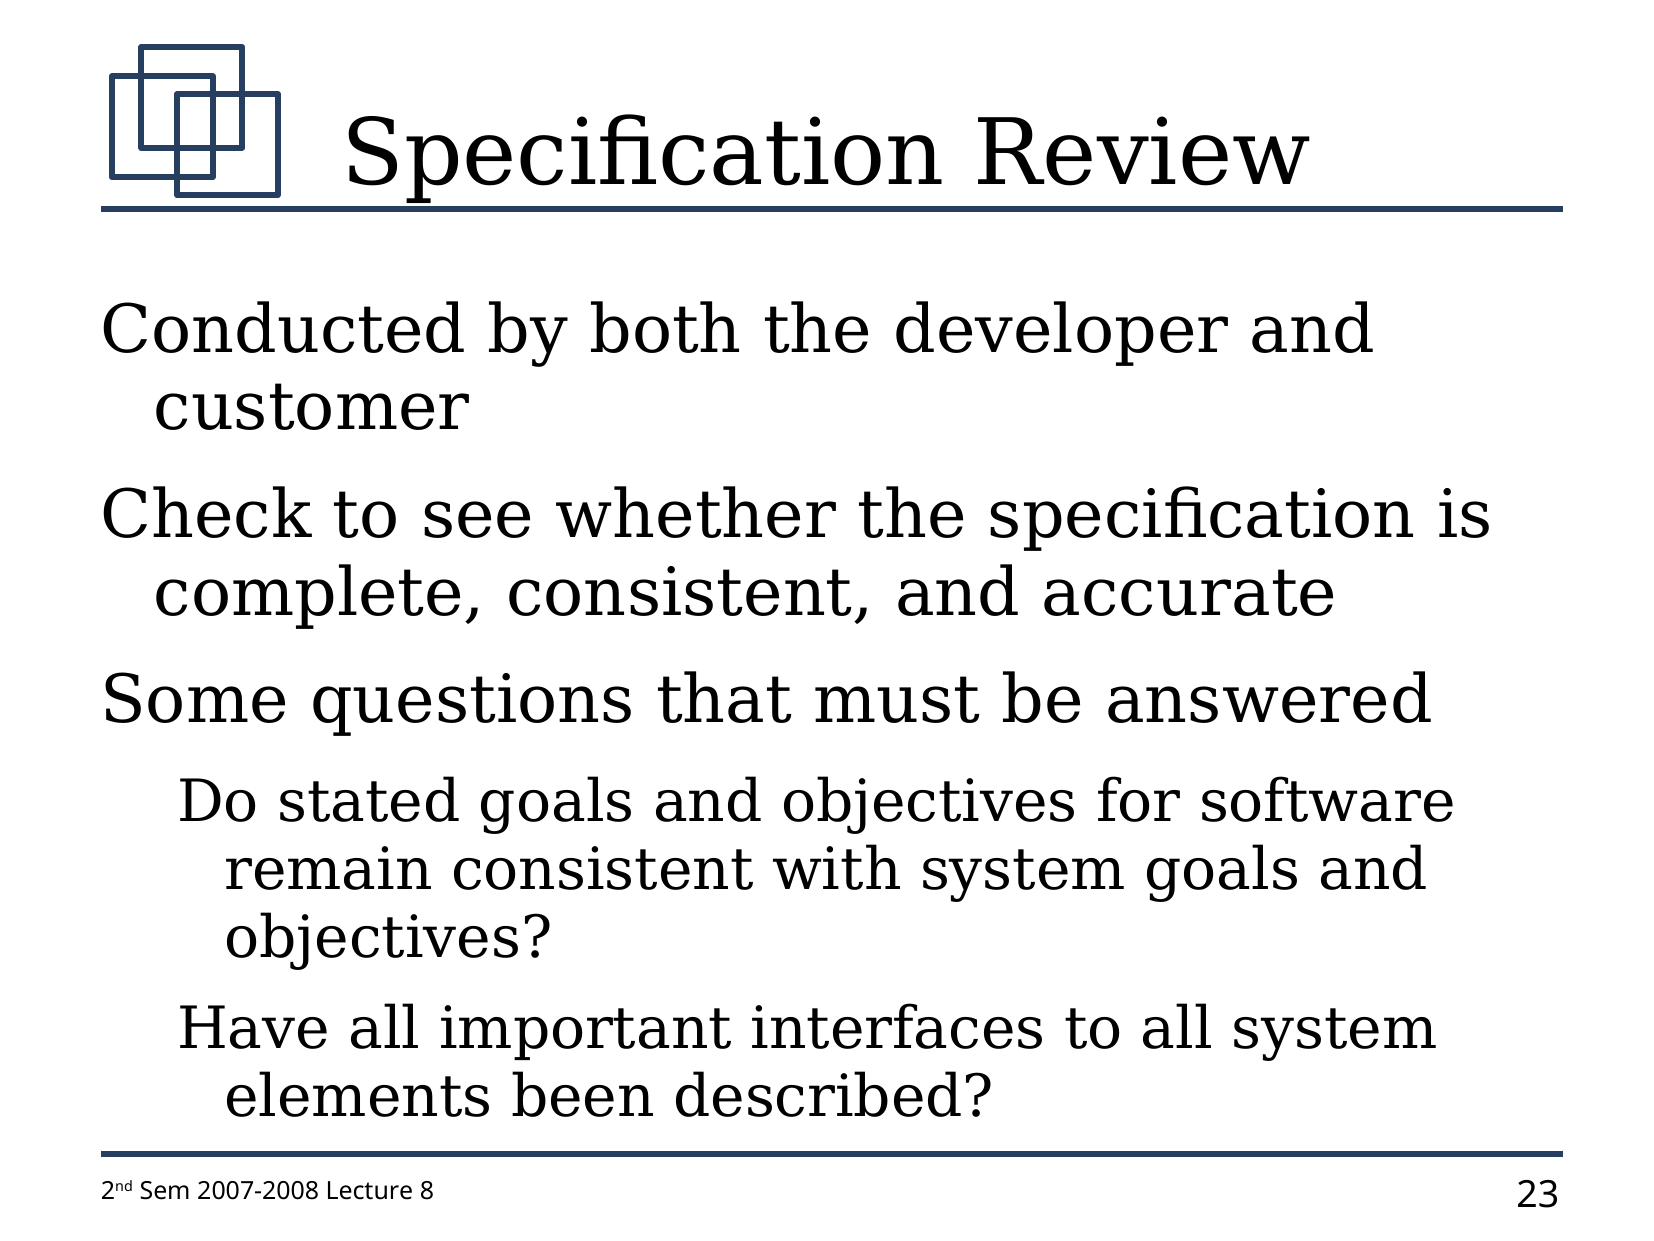

# Specification Review
Conducted by both the developer and customer
Check to see whether the specification is complete, consistent, and accurate
Some questions that must be answered
Do stated goals and objectives for software remain consistent with system goals and objectives?
Have all important interfaces to all system elements been described?